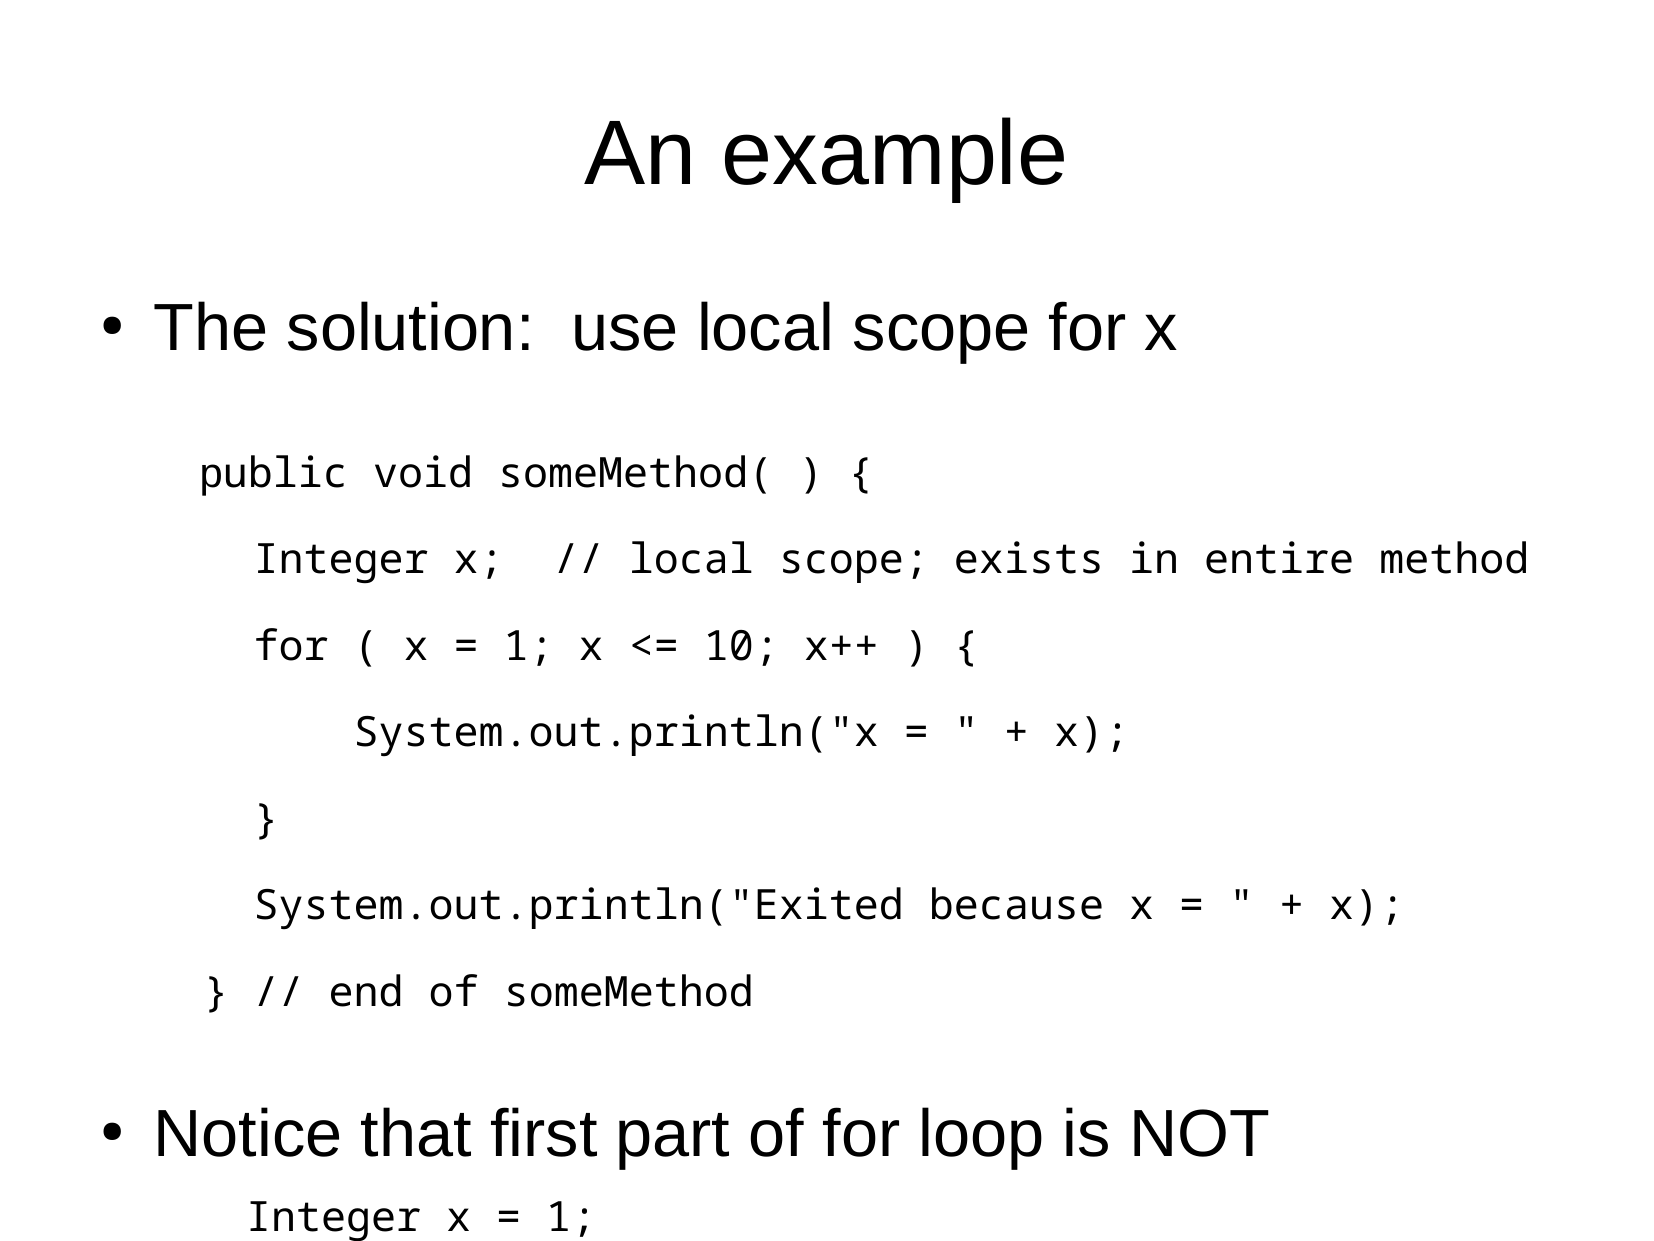

# An example
The solution: use local scope for x
 public void someMethod( ) {
 Integer x; // local scope; exists in entire method
 for ( x = 1; x <= 10; x++ ) {
 System.out.println("x = " + x);
 }
 System.out.println("Exited because x = " + x);
 } // end of someMethod
Notice that first part of for loop is NOT Integer x = 1;